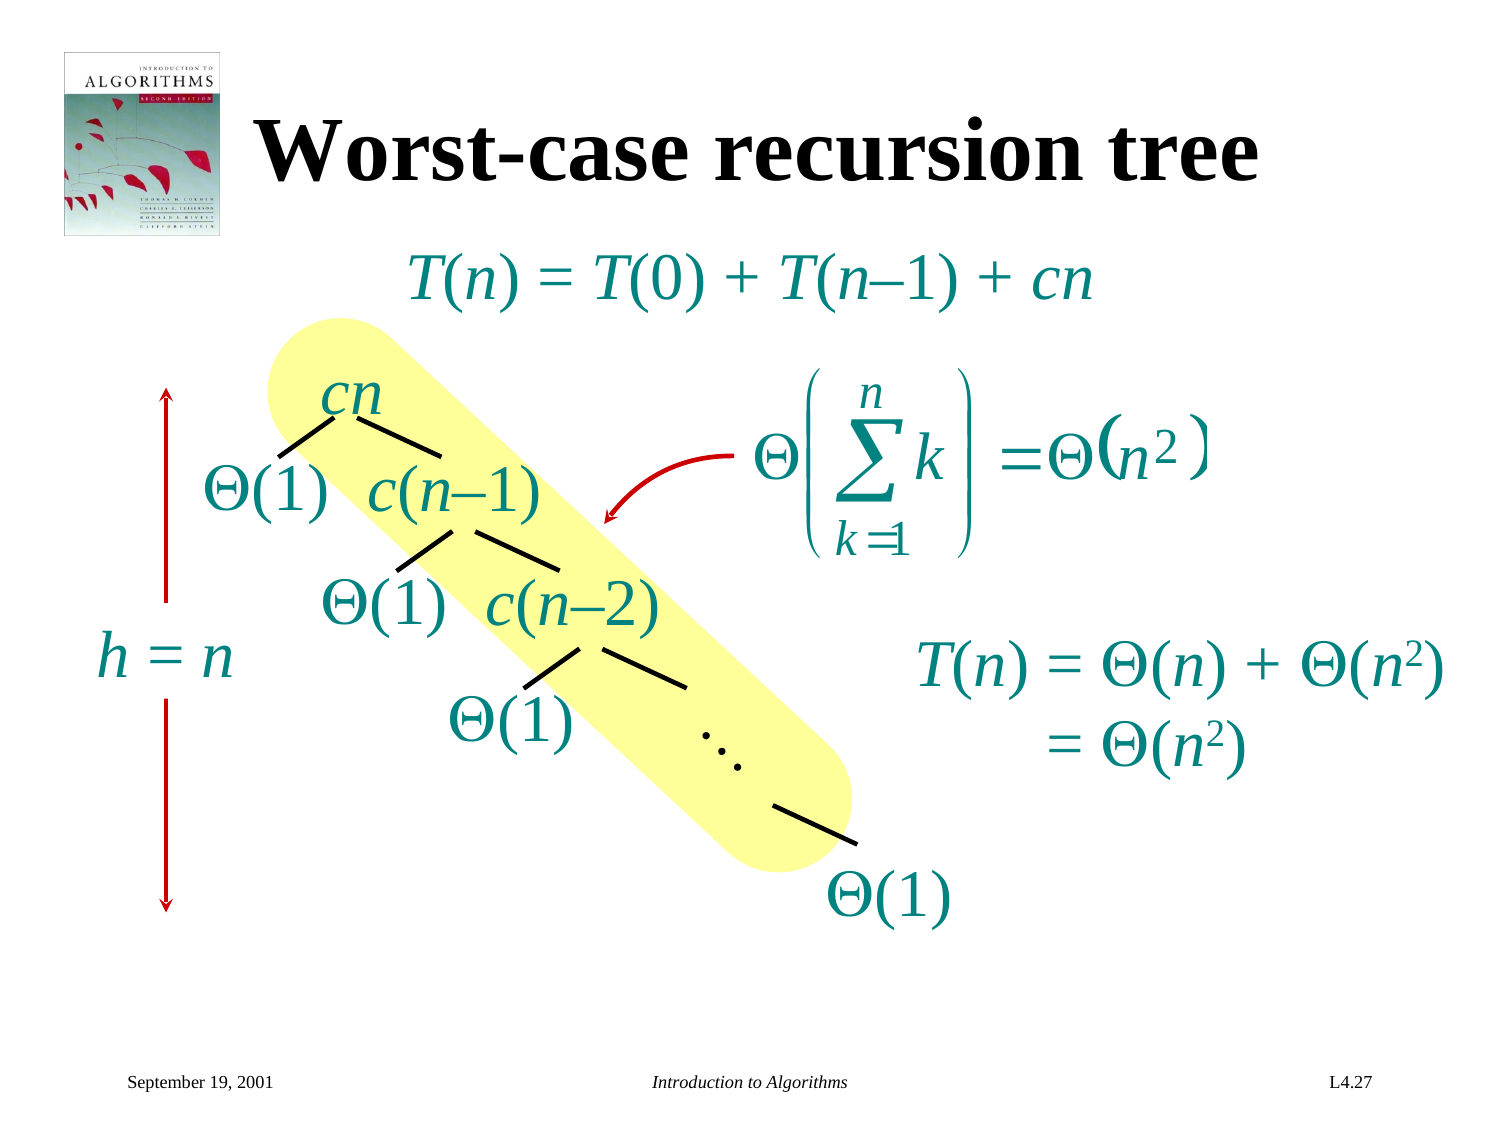

# Worst-case recursion tree
T(n) = T(0) + T(n–1) + cn
cn
h = n
(1)
c(n–1)
(1)
c(n–2)
T(n)	= (n) + (n2)
	= (n2)
(1)
(1)
September 19, 2001
Introduction to Algorithms
L4.